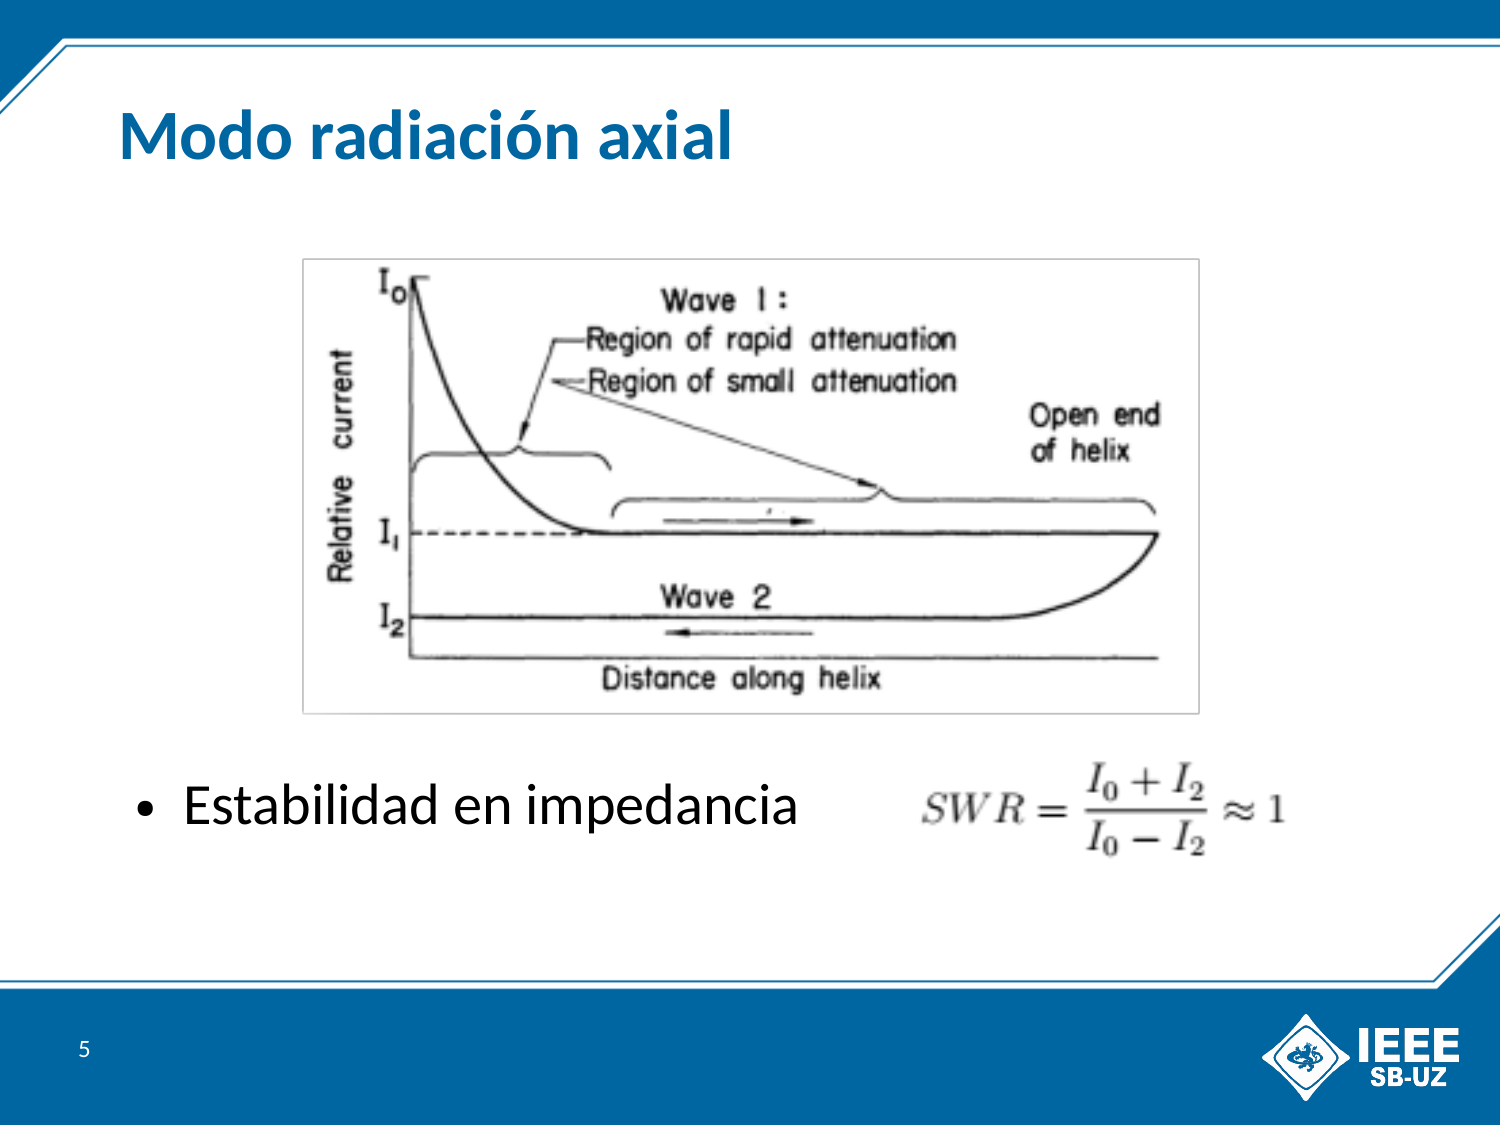

# Modo radiación axial
 Estabilidad en impedancia